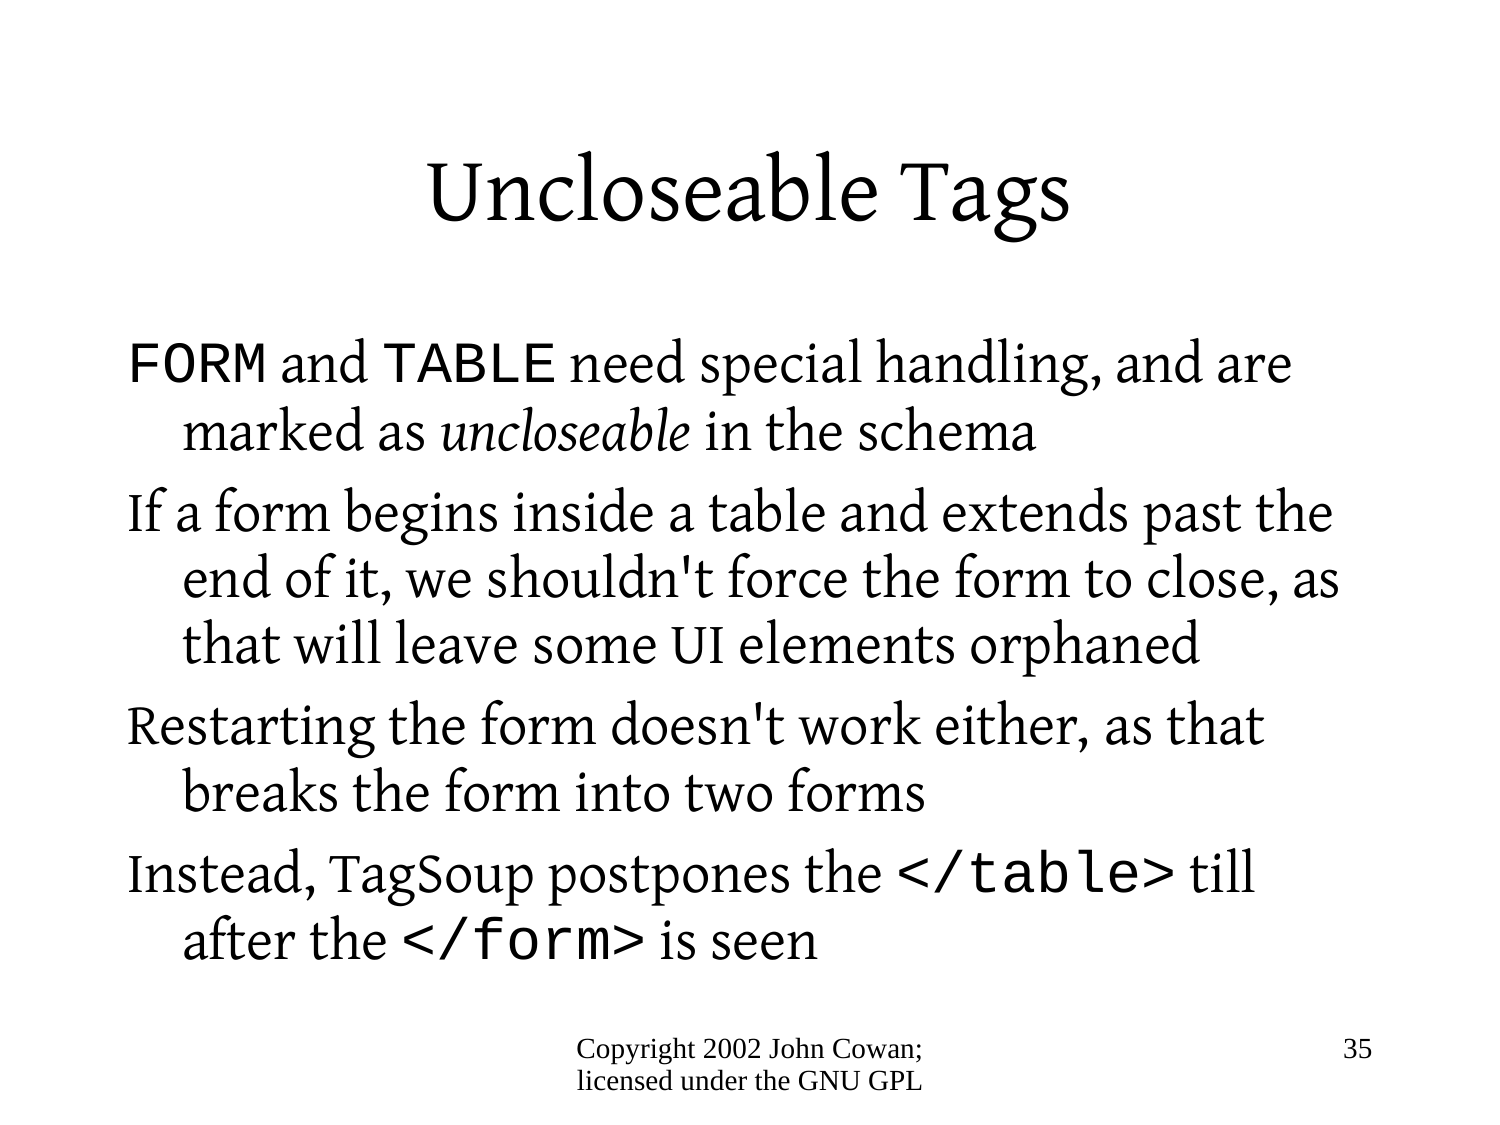

# Uncloseable Tags
FORM and TABLE need special handling, and are marked as uncloseable in the schema
If a form begins inside a table and extends past the end of it, we shouldn't force the form to close, as that will leave some UI elements orphaned
Restarting the form doesn't work either, as that breaks the form into two forms
Instead, TagSoup postpones the </table> till after the </form> is seen
Copyright 2002 John Cowan; licensed under the GNU GPL
35